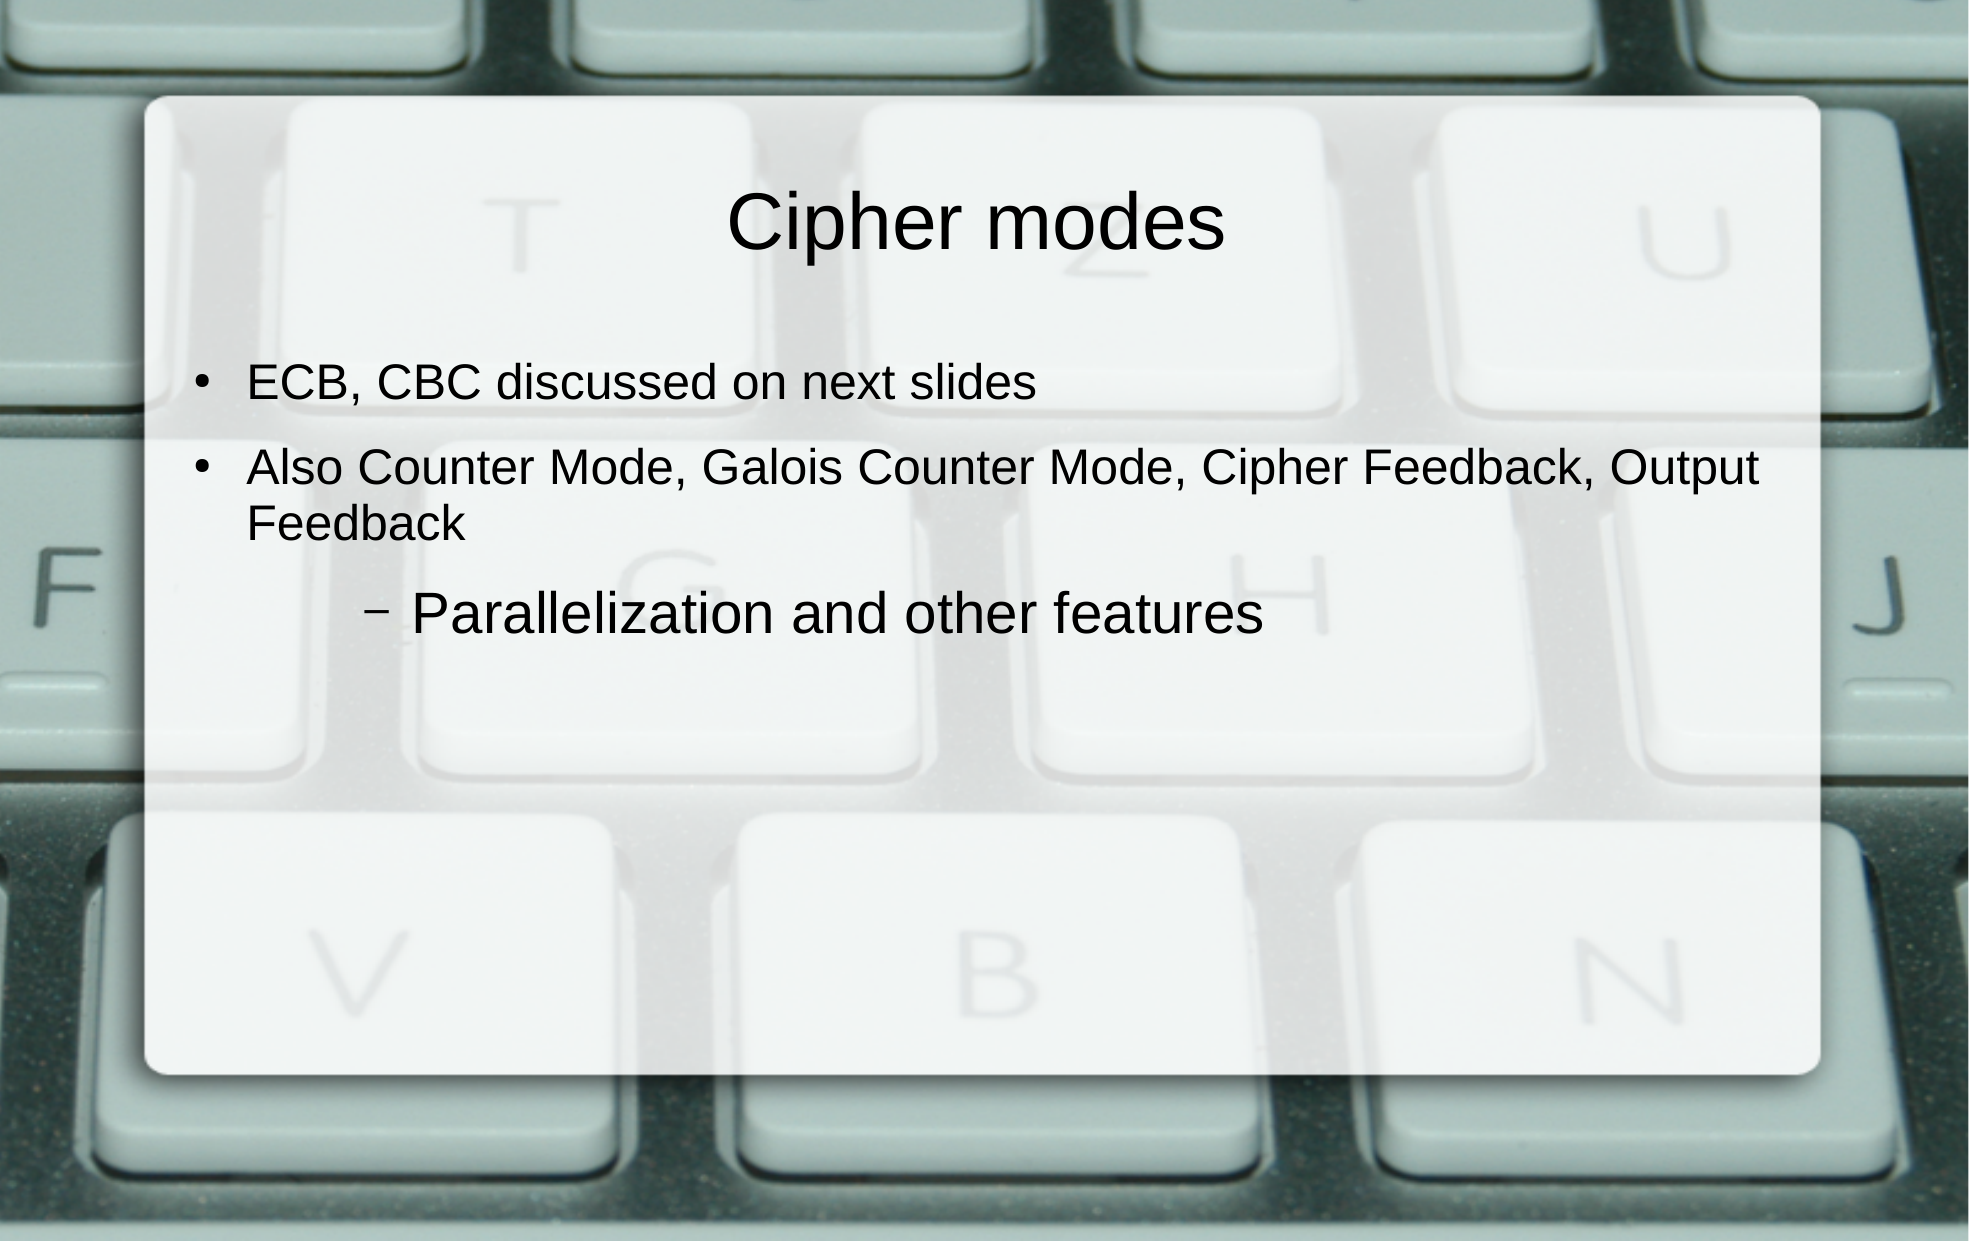

# Cipher modes
ECB, CBC discussed on next slides
Also Counter Mode, Galois Counter Mode, Cipher Feedback, Output Feedback
Parallelization and other features